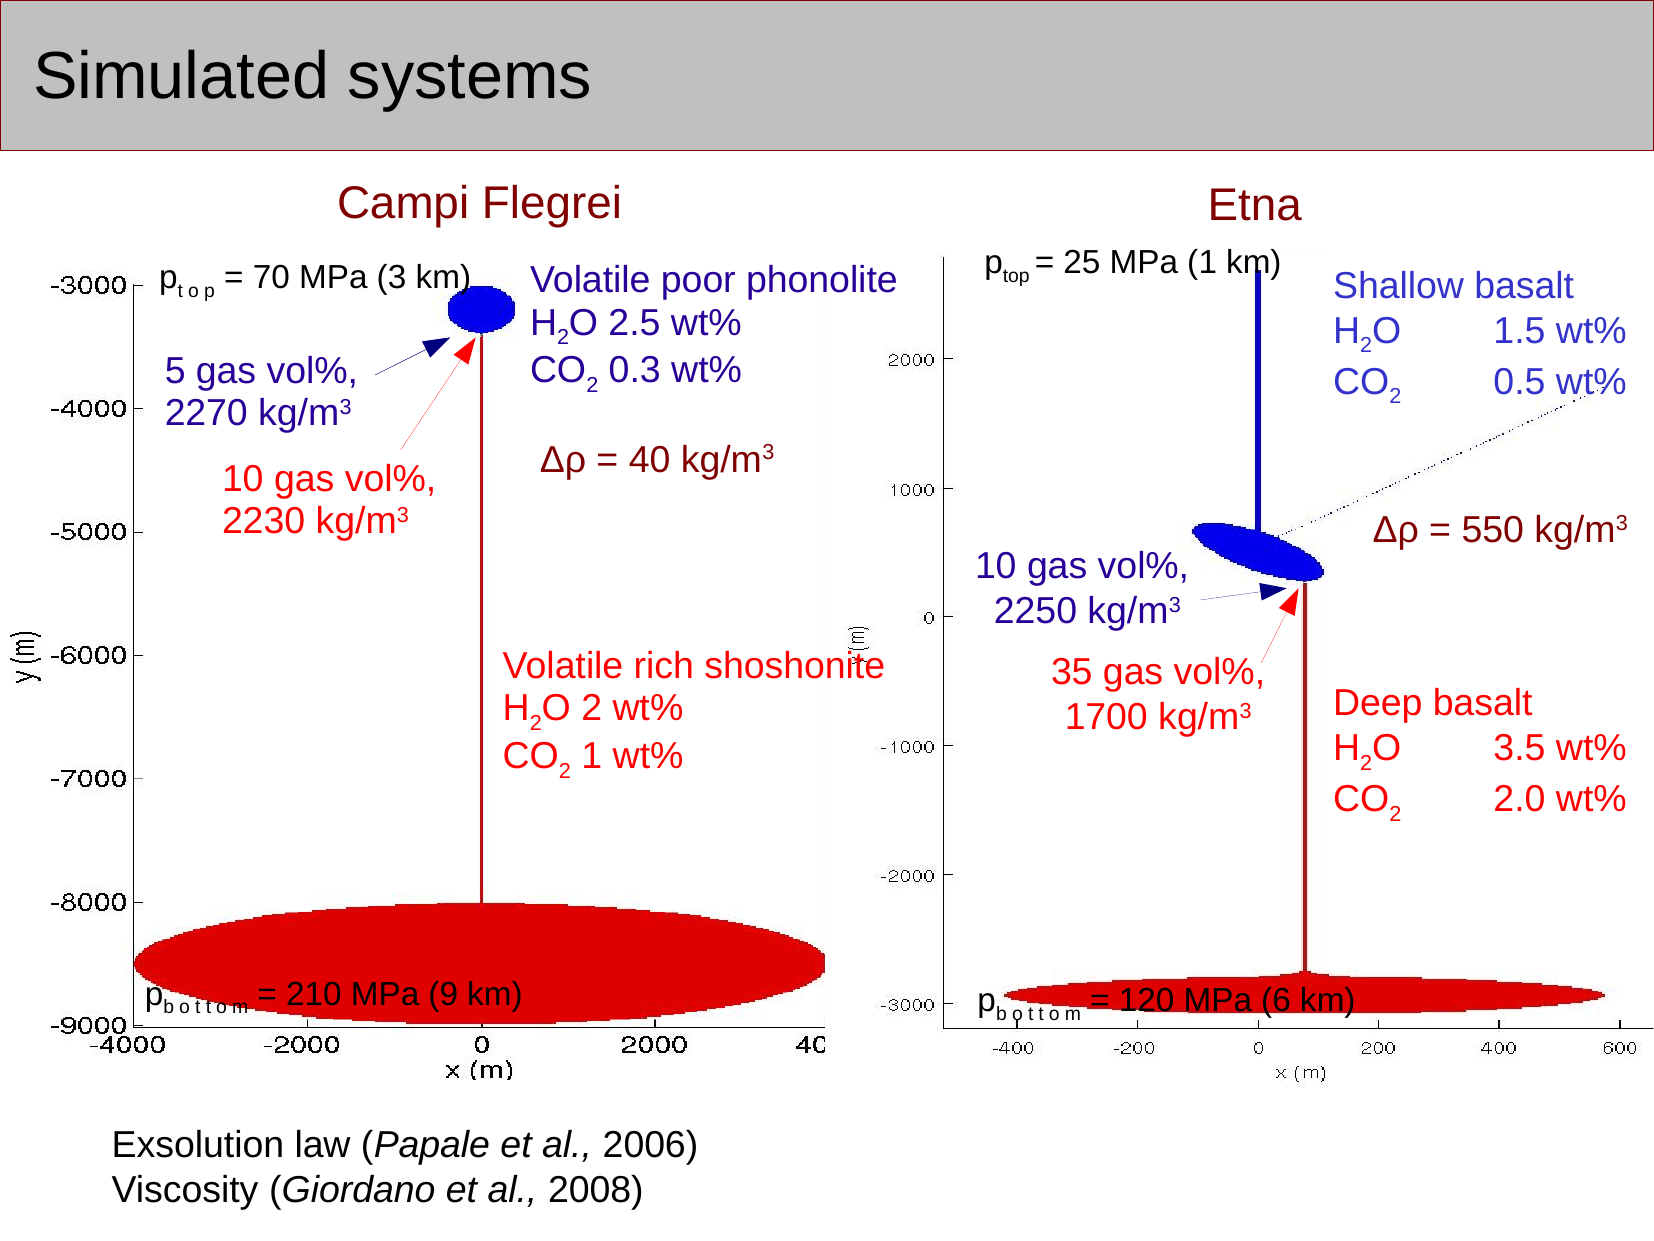

Simulated systems
Campi Flegrei
Etna
Shallow basalt
H2O		 1.5 wt%
CO2 	 0.5 wt%
Deep basalt
H2O		 3.5 wt%
CO2 	 2.0 wt%
ptop = 25 MPa (1 km)
pt o p = 70 MPa (3 km)
Volatile poor phonolite
H2O 2.5 wt%
CO2 0.3 wt%
5 gas vol%,
2270 kg/m3
Δρ = 40 kg/m3
10 gas vol%,
2230 kg/m3
Δρ = 550 kg/m3
10 gas vol%,
2250 kg/m3
Volatile rich shoshonite
H2O 2 wt%
CO2 1 wt%
35 gas vol%,
1700 kg/m3
pb o t t o m = 210 MPa (9 km)
pb o t t o m = 120 MPa (6 km)
Exsolution law (Papale et al., 2006)
Viscosity (Giordano et al., 2008)